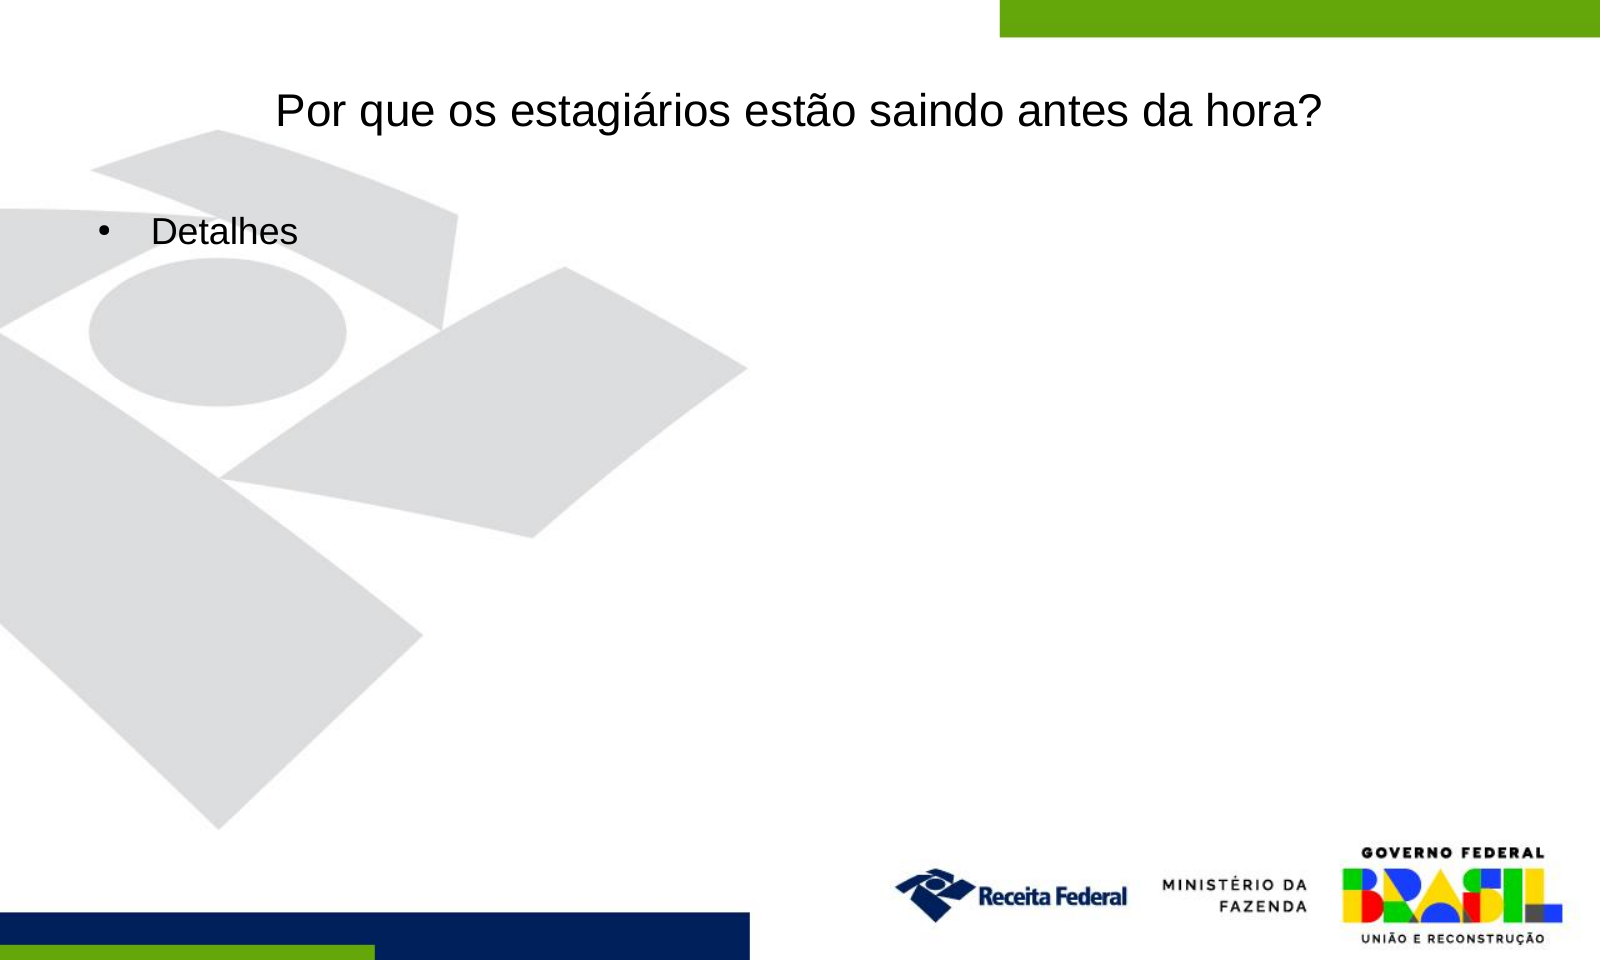

# Por que os estagiários estão saindo antes da hora?
Detalhes